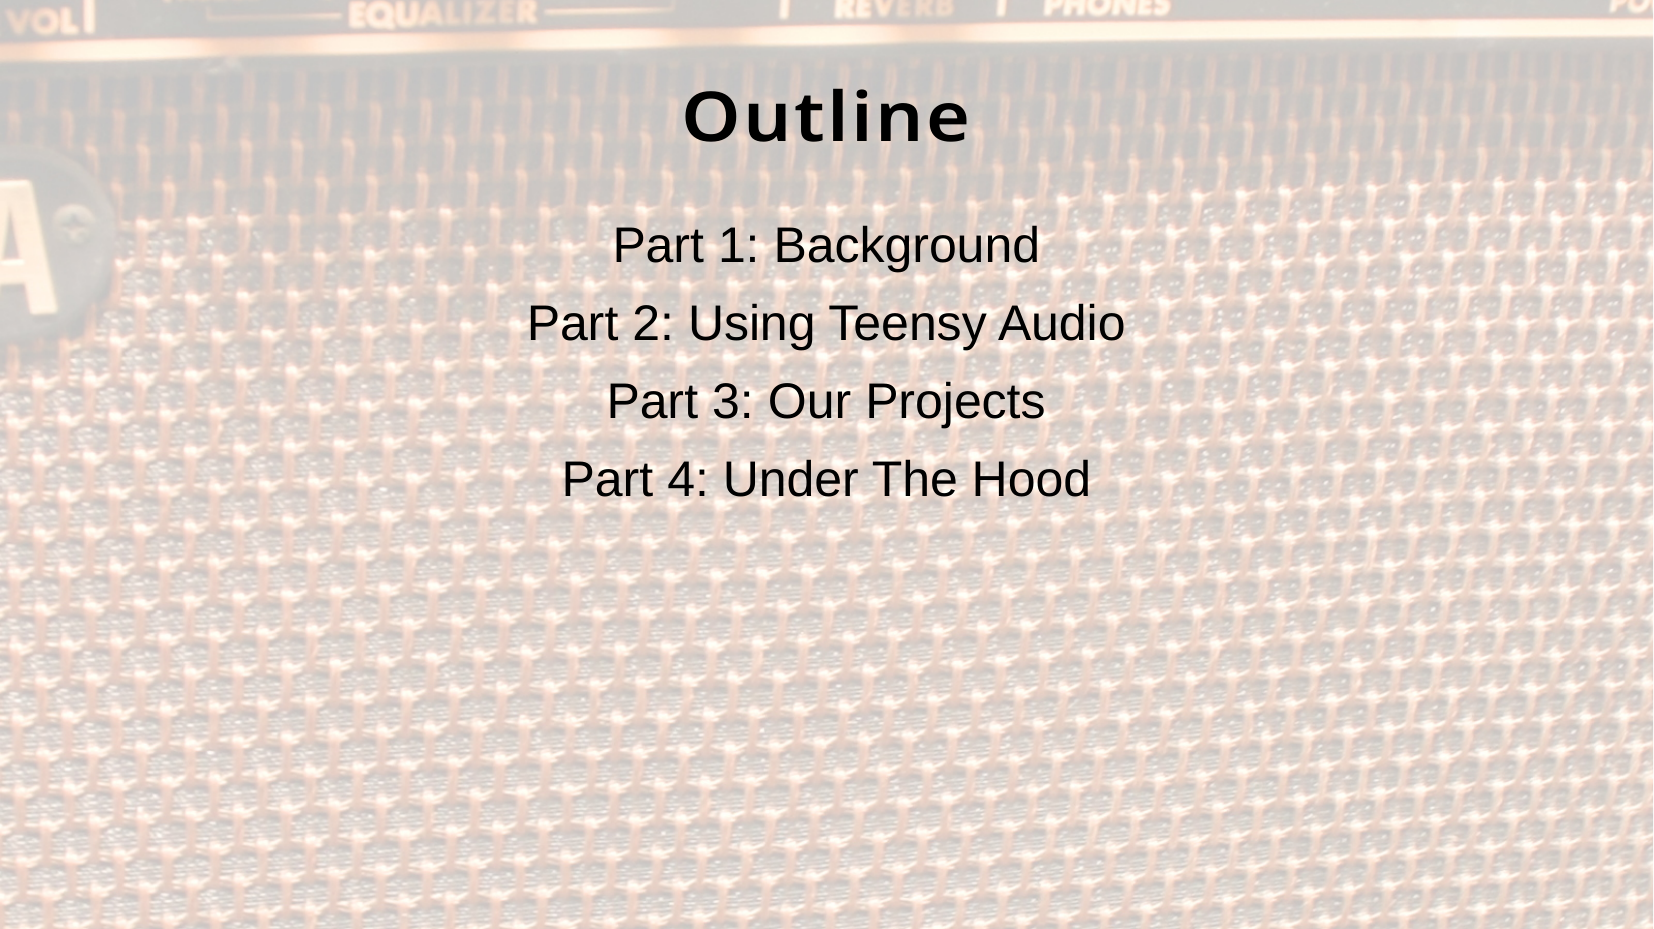

# Outline
Part 1: Background
Part 2: Using Teensy Audio
Part 3: Our Projects
Part 4: Under The Hood